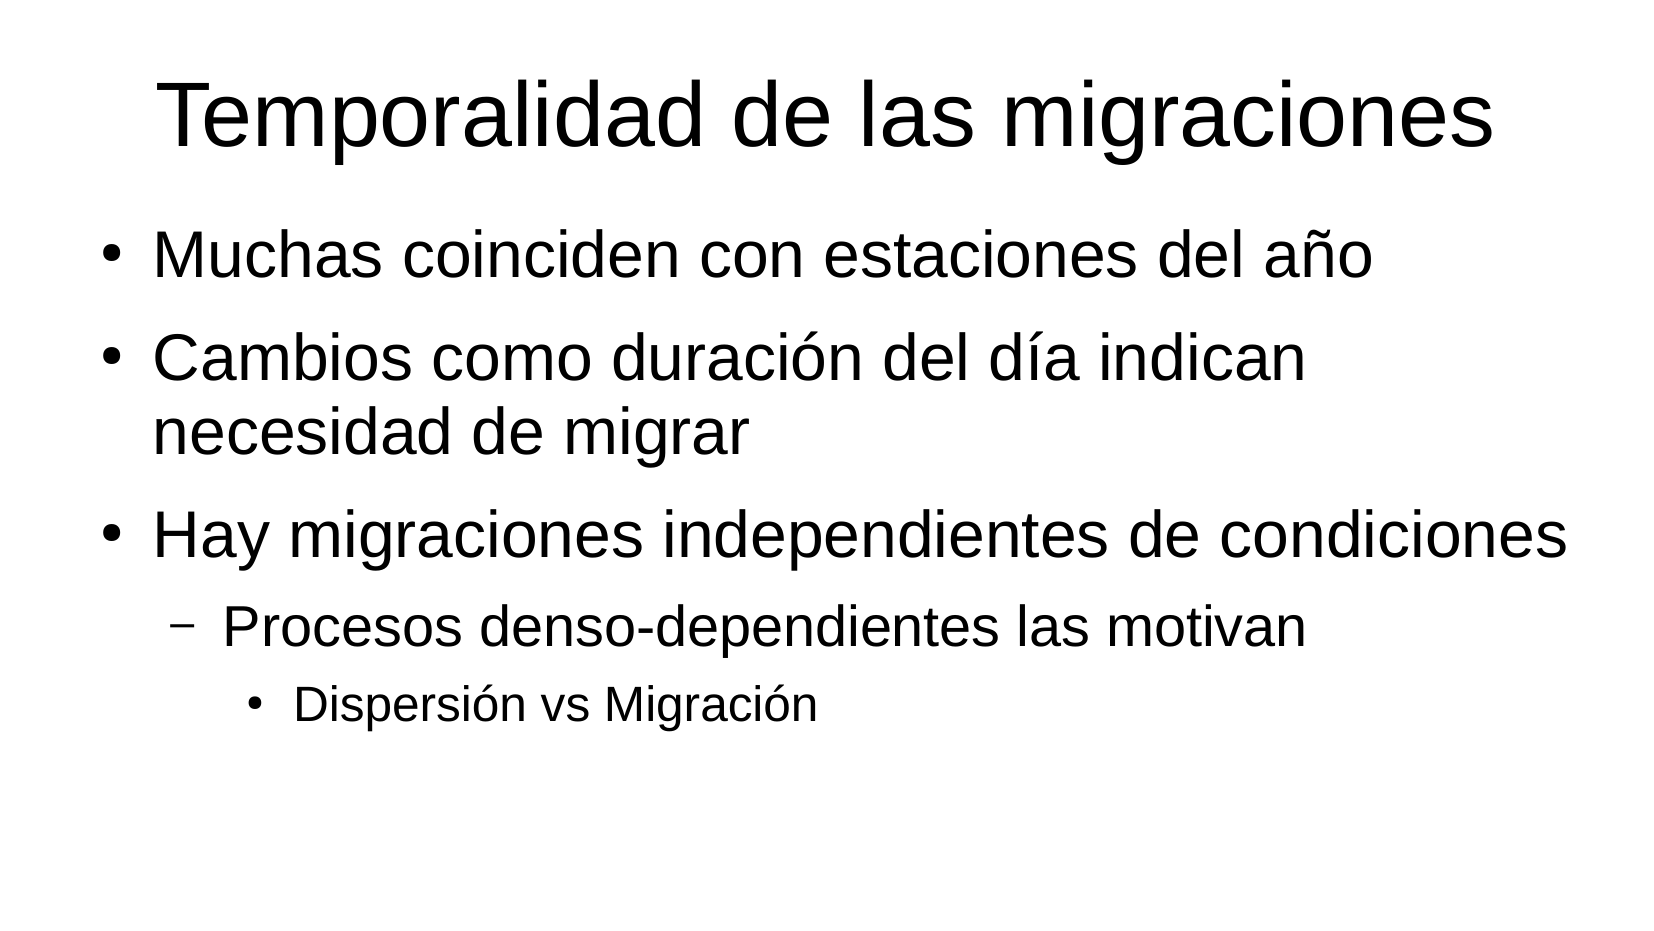

# Temporalidad de las migraciones
Muchas coinciden con estaciones del año
Cambios como duración del día indican necesidad de migrar
Hay migraciones independientes de condiciones
Procesos denso-dependientes las motivan
Dispersión vs Migración